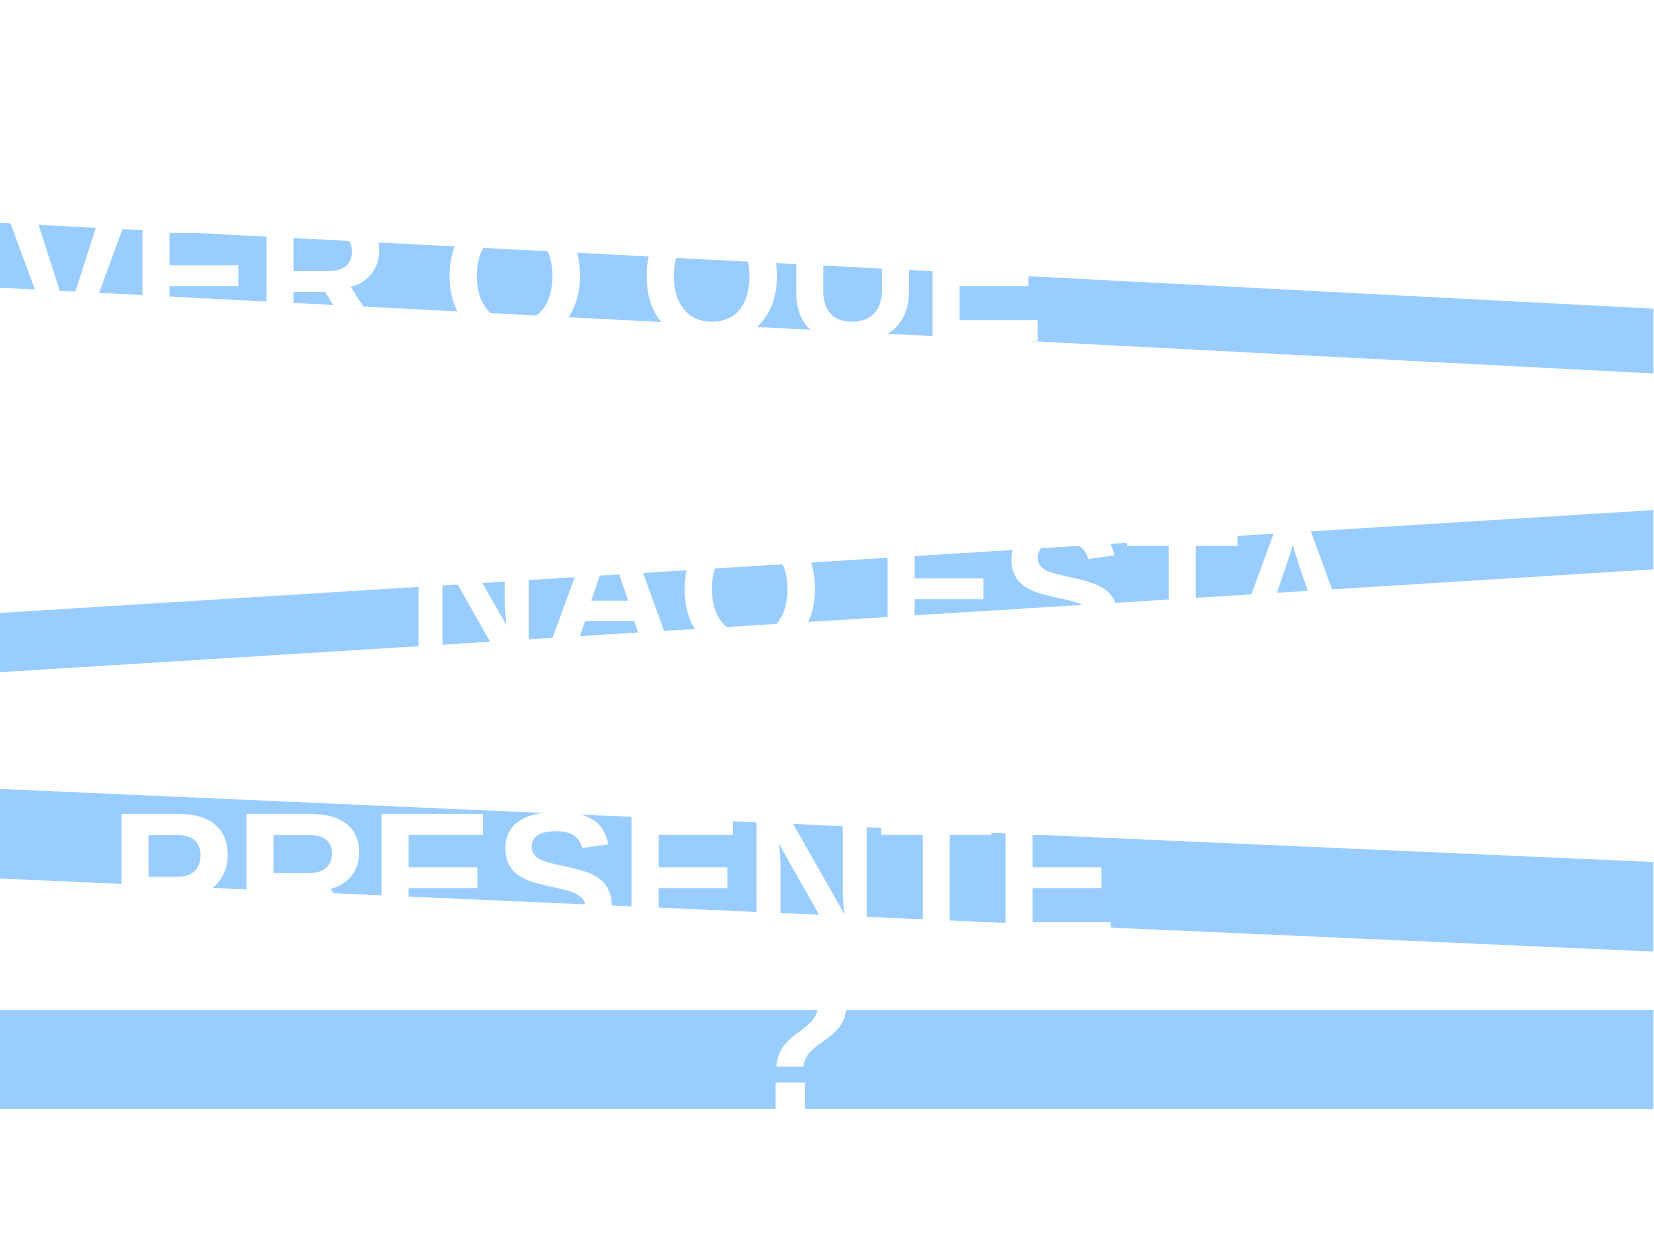

VER O QUE
NAO ESTA
 PRESENTE
?